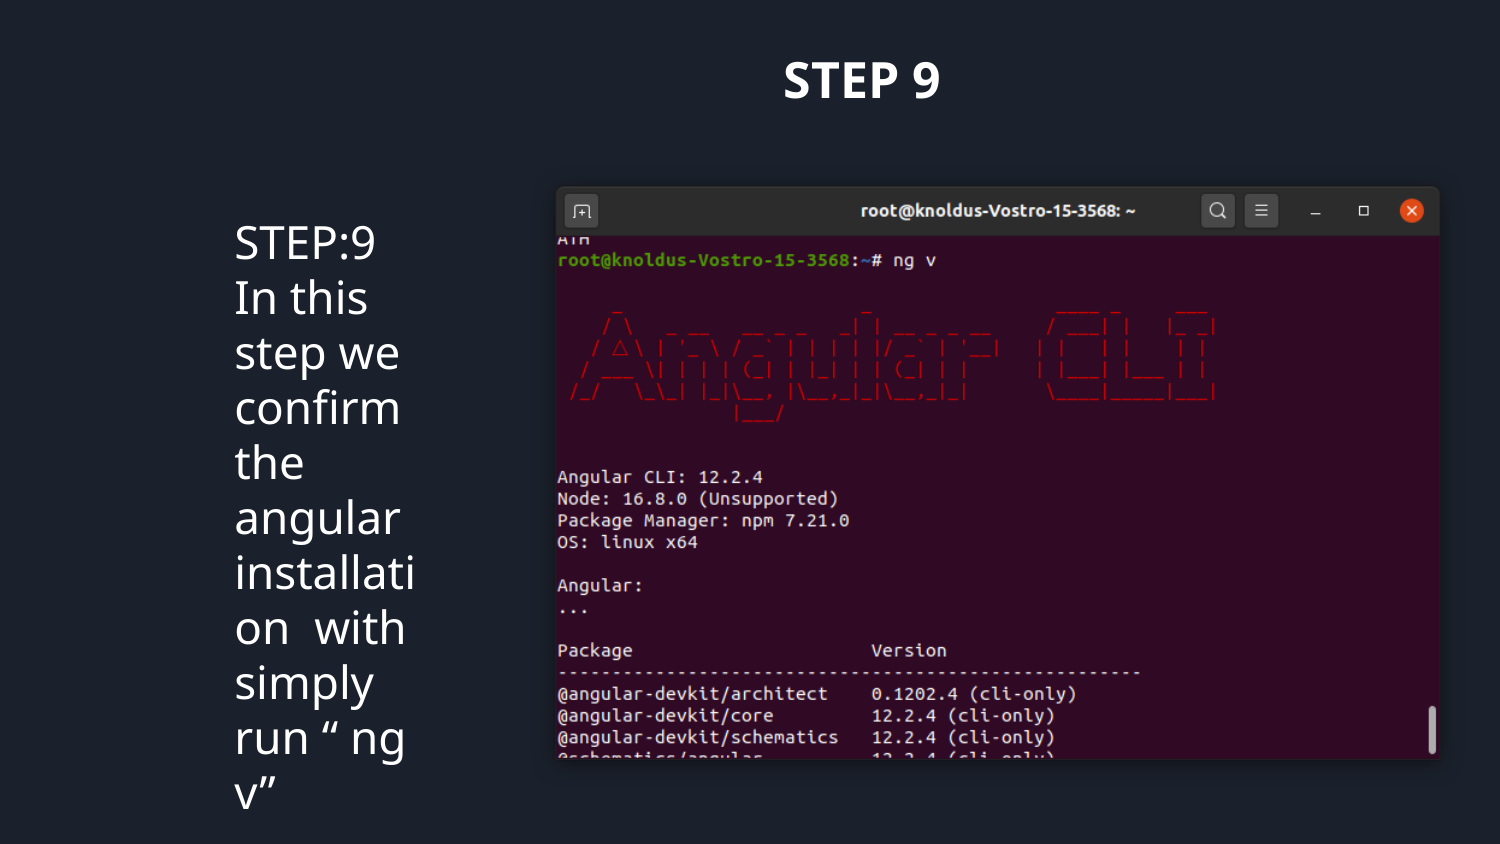

STEP 9
STEP:9
In this step we confirm the angular installation with simply run “ ng v”